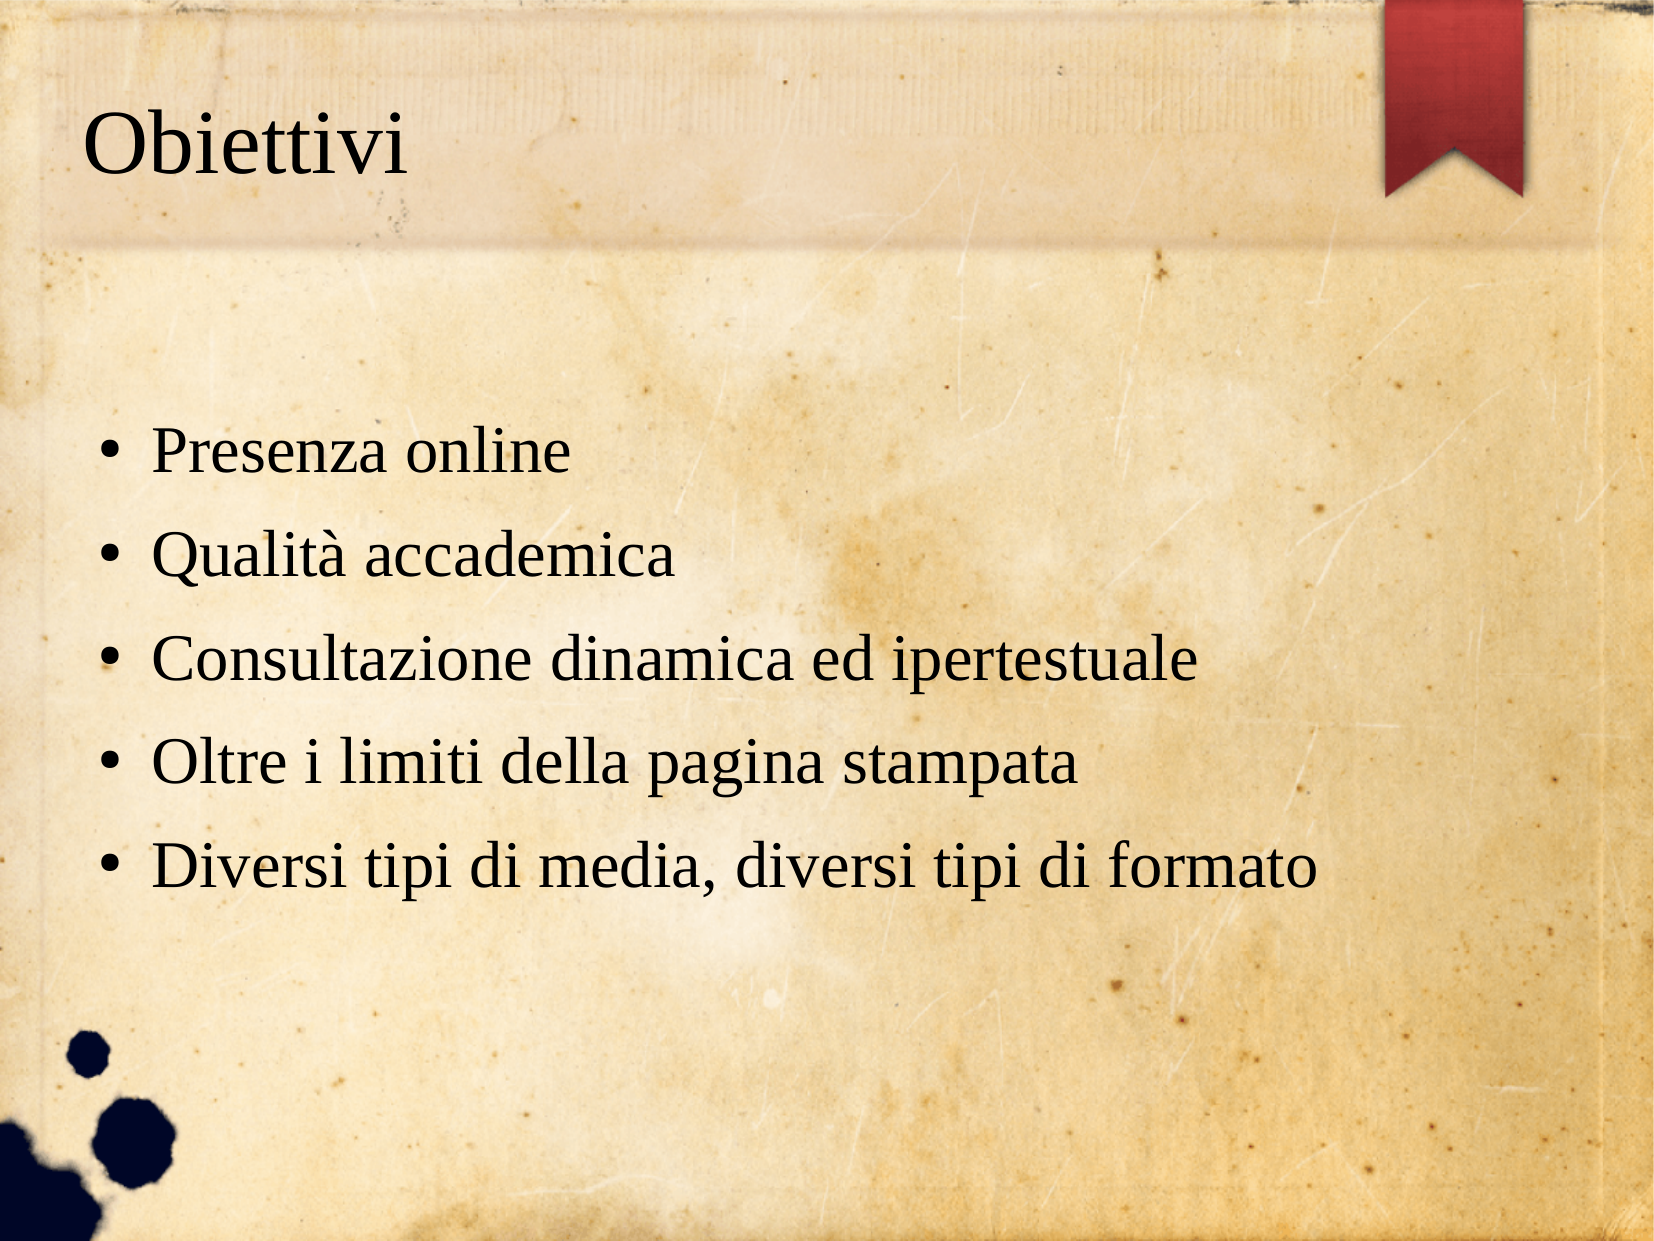

# Obiettivi
Presenza online
Qualità accademica
Consultazione dinamica ed ipertestuale
Oltre i limiti della pagina stampata
Diversi tipi di media, diversi tipi di formato